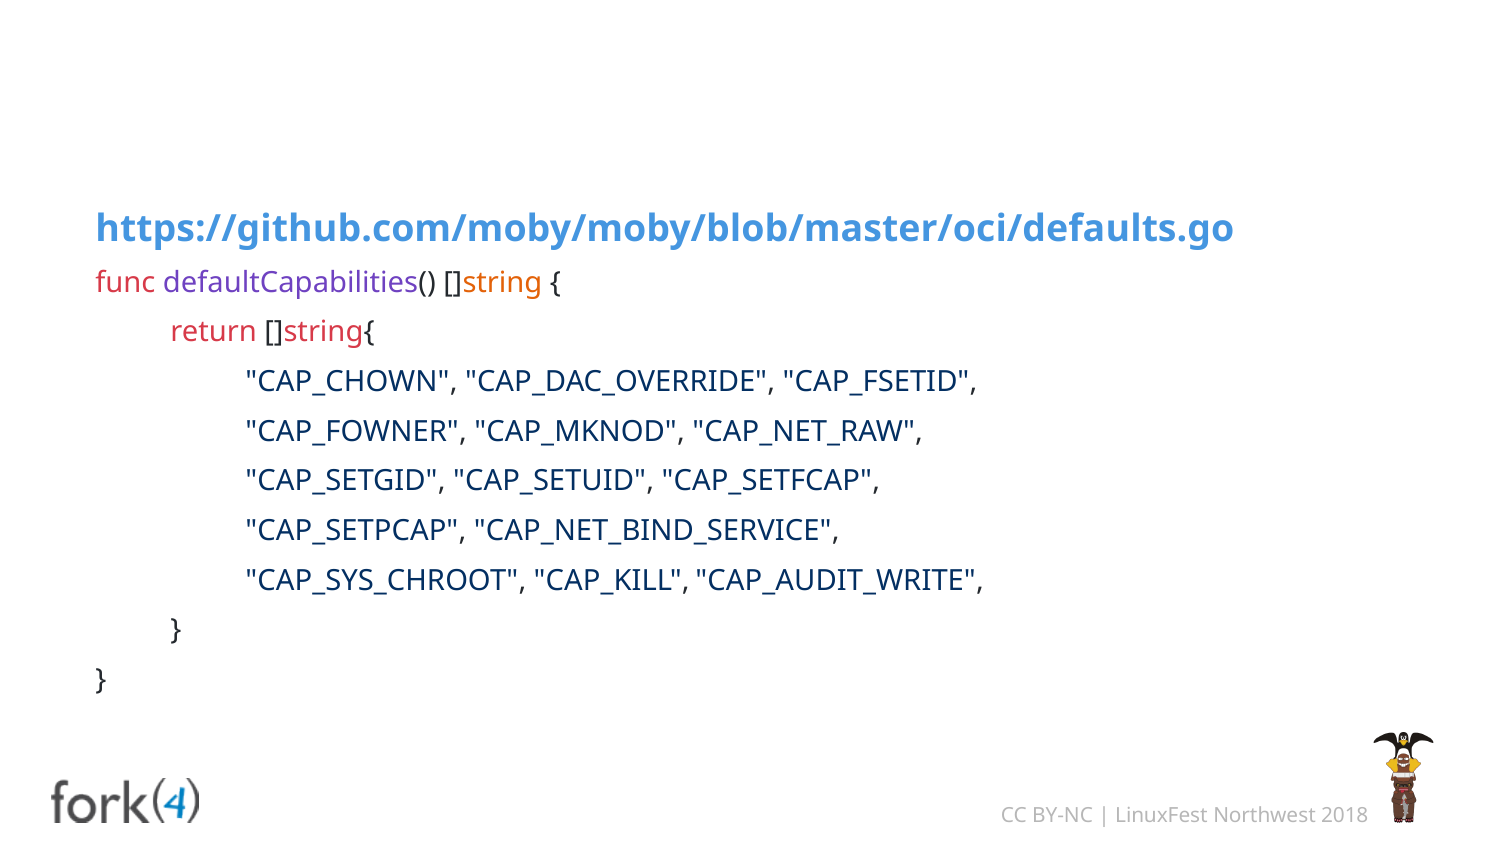

# https://github.com/moby/moby/blob/master/oci/defaults.go func defaultCapabilities() []string { return []string{ "CAP_CHOWN", "CAP_DAC_OVERRIDE", "CAP_FSETID", "CAP_FOWNER", "CAP_MKNOD", "CAP_NET_RAW", "CAP_SETGID", "CAP_SETUID", "CAP_SETFCAP", "CAP_SETPCAP", "CAP_NET_BIND_SERVICE", "CAP_SYS_CHROOT", "CAP_KILL",	"CAP_AUDIT_WRITE", } }